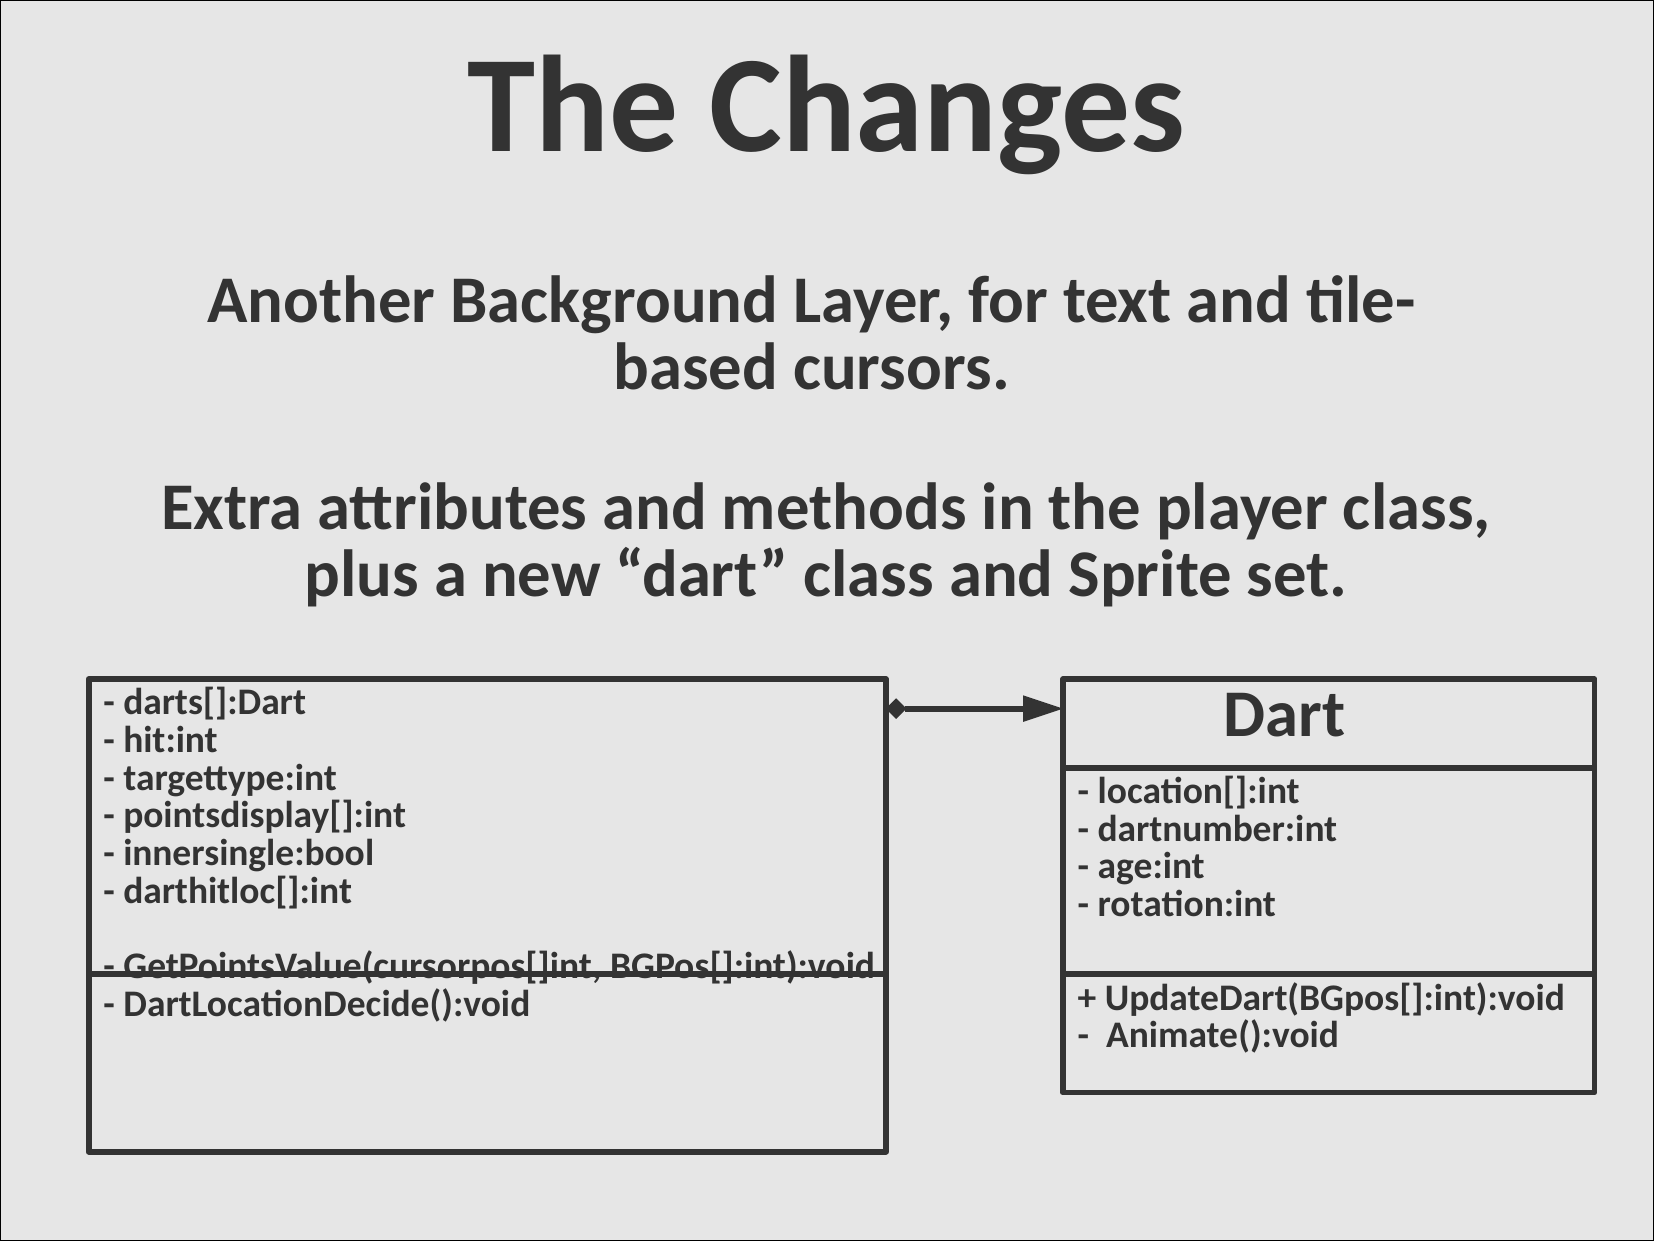

The Changes
Another Background Layer, for text and tile-based cursors.
Extra attributes and methods in the player class, plus a new “dart” class and Sprite set.
- darts[]:Dart
- hit:int
- targettype:int
- pointsdisplay[]:int
- innersingle:bool
- darthitloc[]:int
- GetPointsValue(cursorpos[]int, BGPos[]:int):void
- DartLocationDecide():void
Dart
- location[]:int
- dartnumber:int
- age:int
- rotation:int
+ UpdateDart(BGpos[]:int):void
- Animate():void